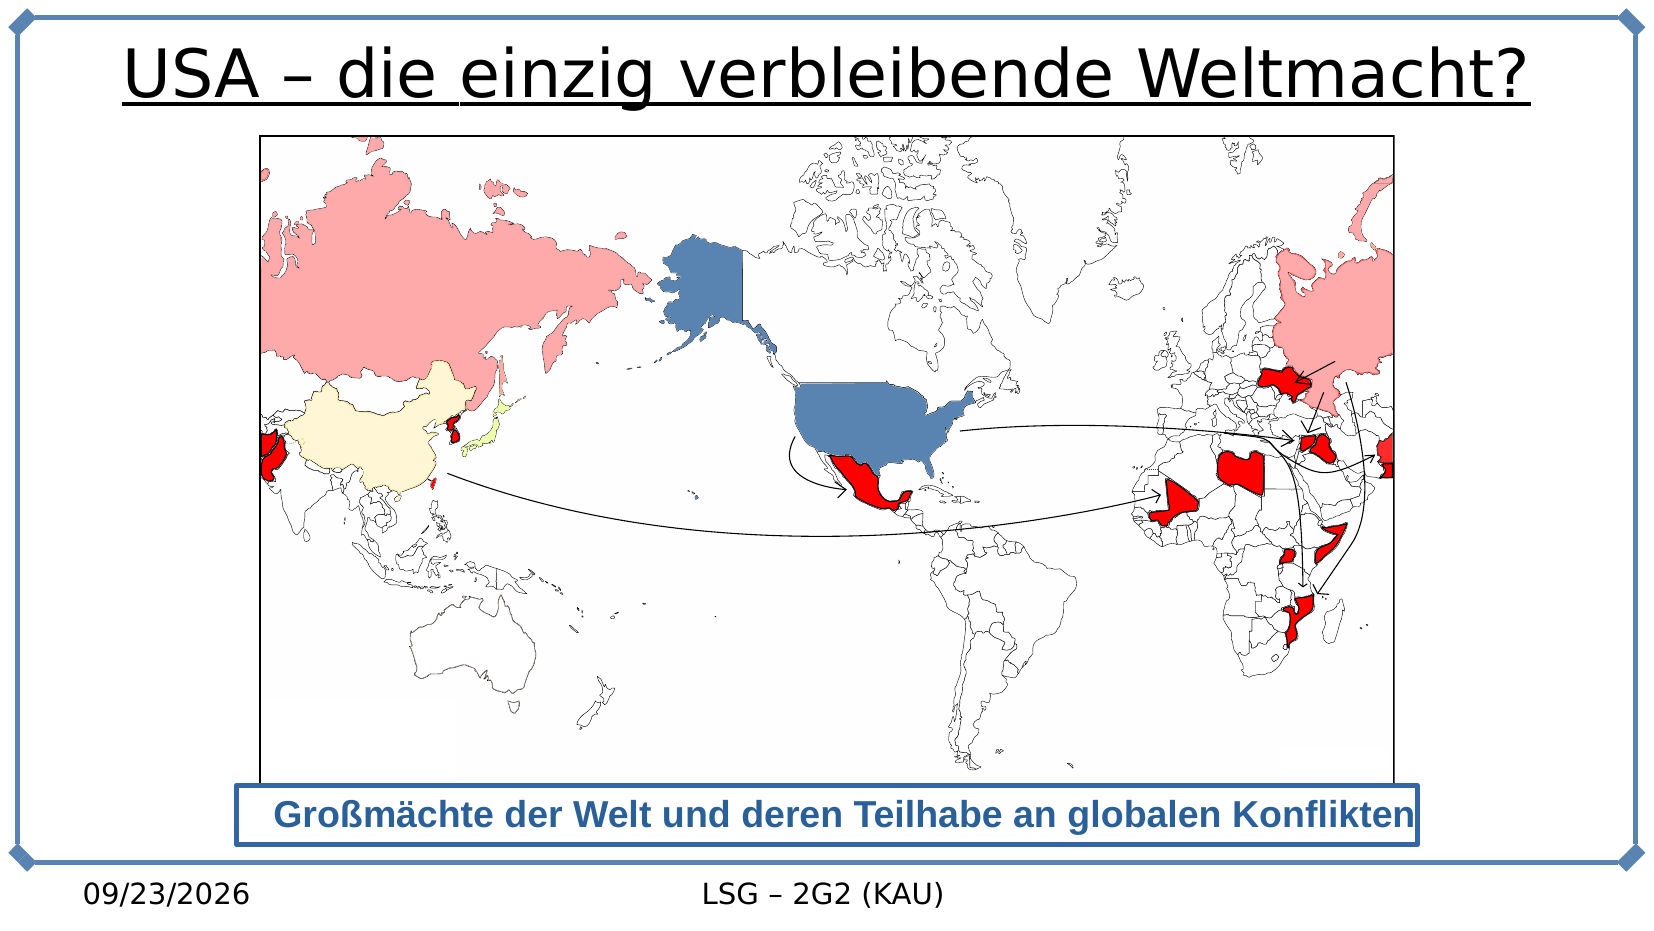

# USA – die einzig verbleibende Weltmacht?
Großmächte der Welt und deren Teilhabe an globalen Konflikten